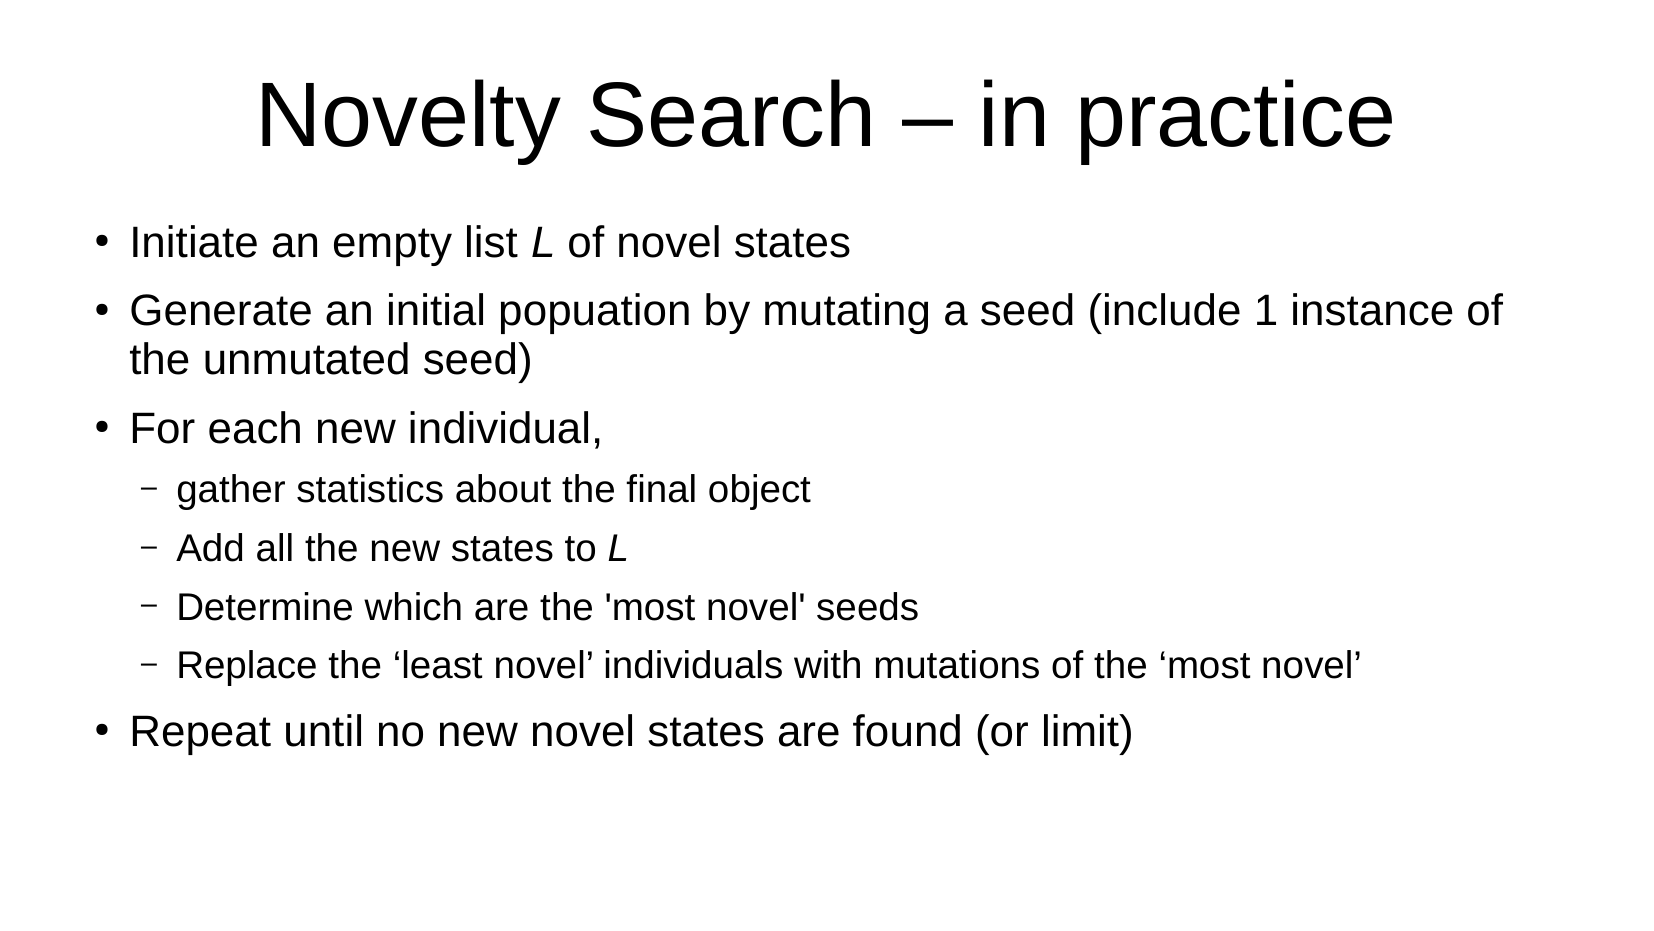

# Novelty Search – in practice
Initiate an empty list L of novel states
Generate an initial popuation by mutating a seed (include 1 instance of the unmutated seed)
For each new individual,
gather statistics about the final object
Add all the new states to L
Determine which are the 'most novel' seeds
Replace the ‘least novel’ individuals with mutations of the ‘most novel’
Repeat until no new novel states are found (or limit)